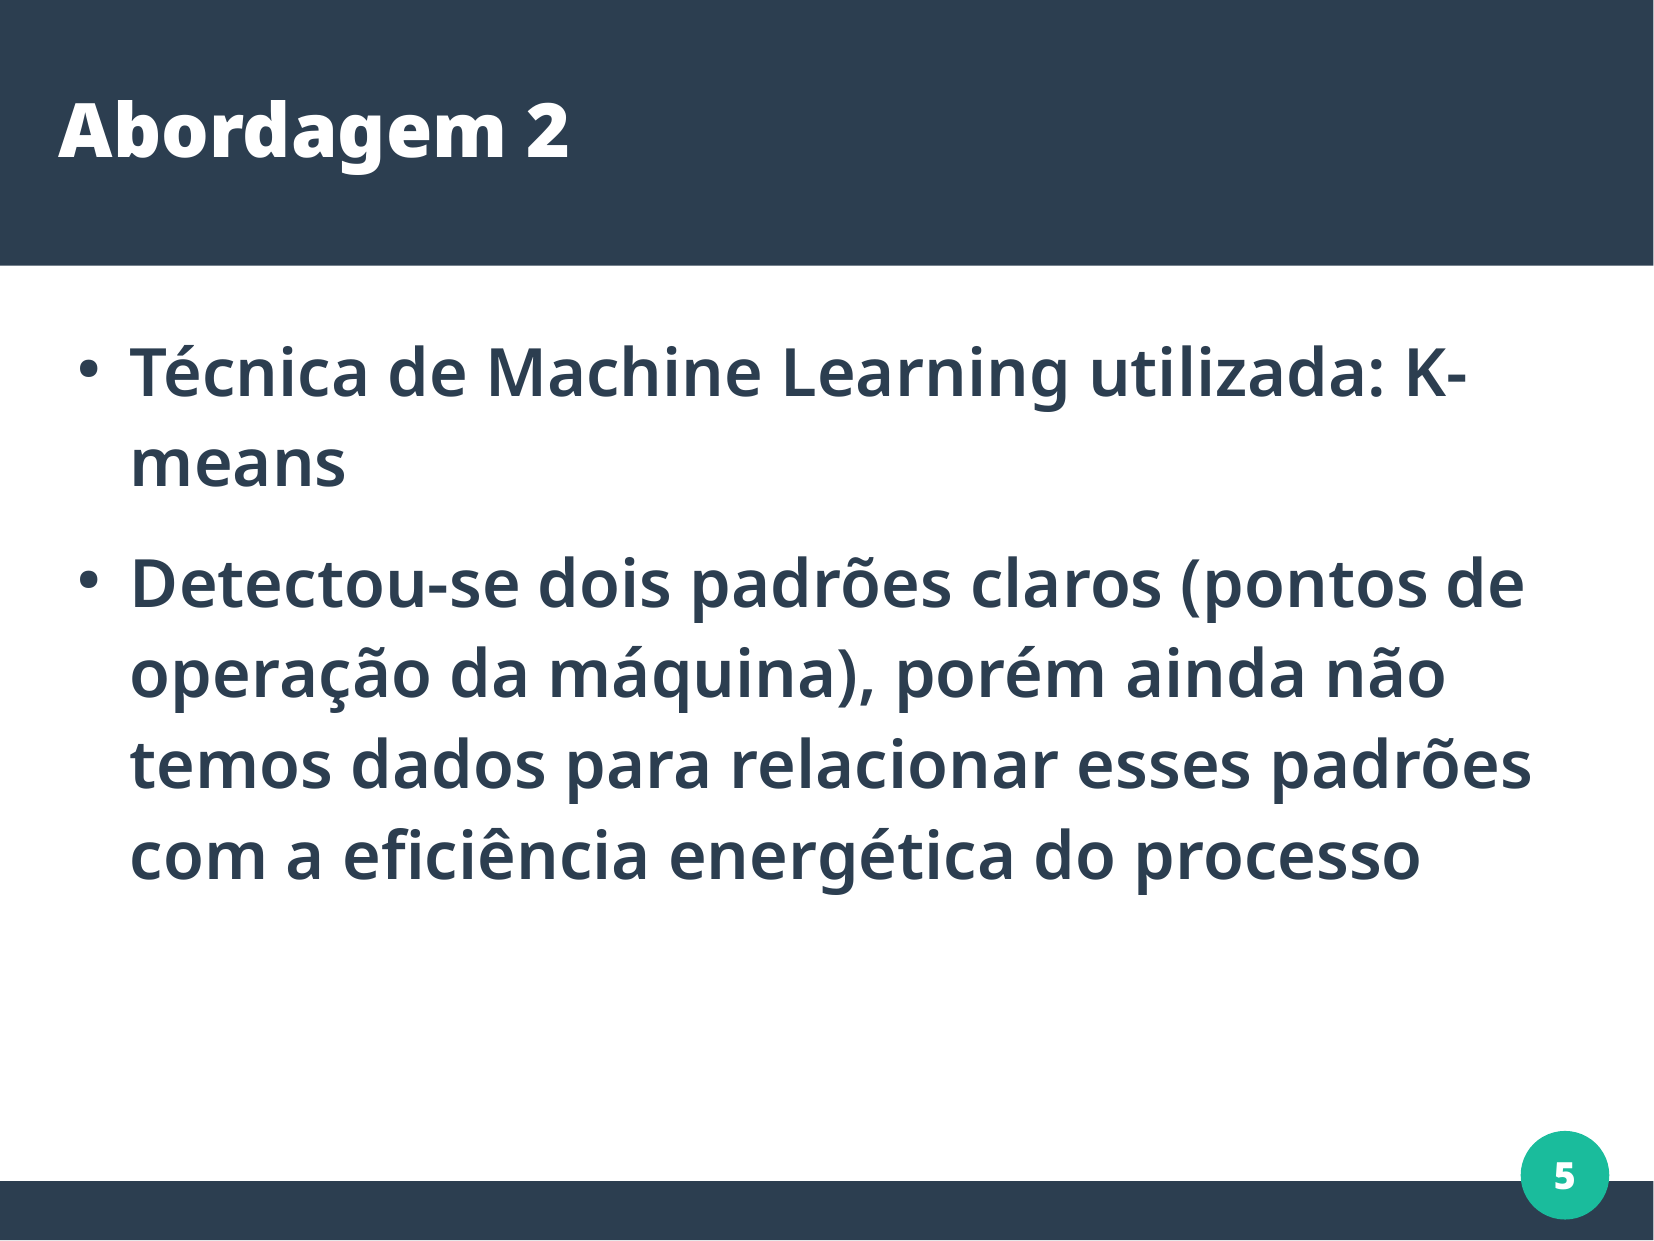

# Abordagem 2
Técnica de Machine Learning utilizada: K-means
Detectou-se dois padrões claros (pontos de operação da máquina), porém ainda não temos dados para relacionar esses padrões com a eficiência energética do processo
5